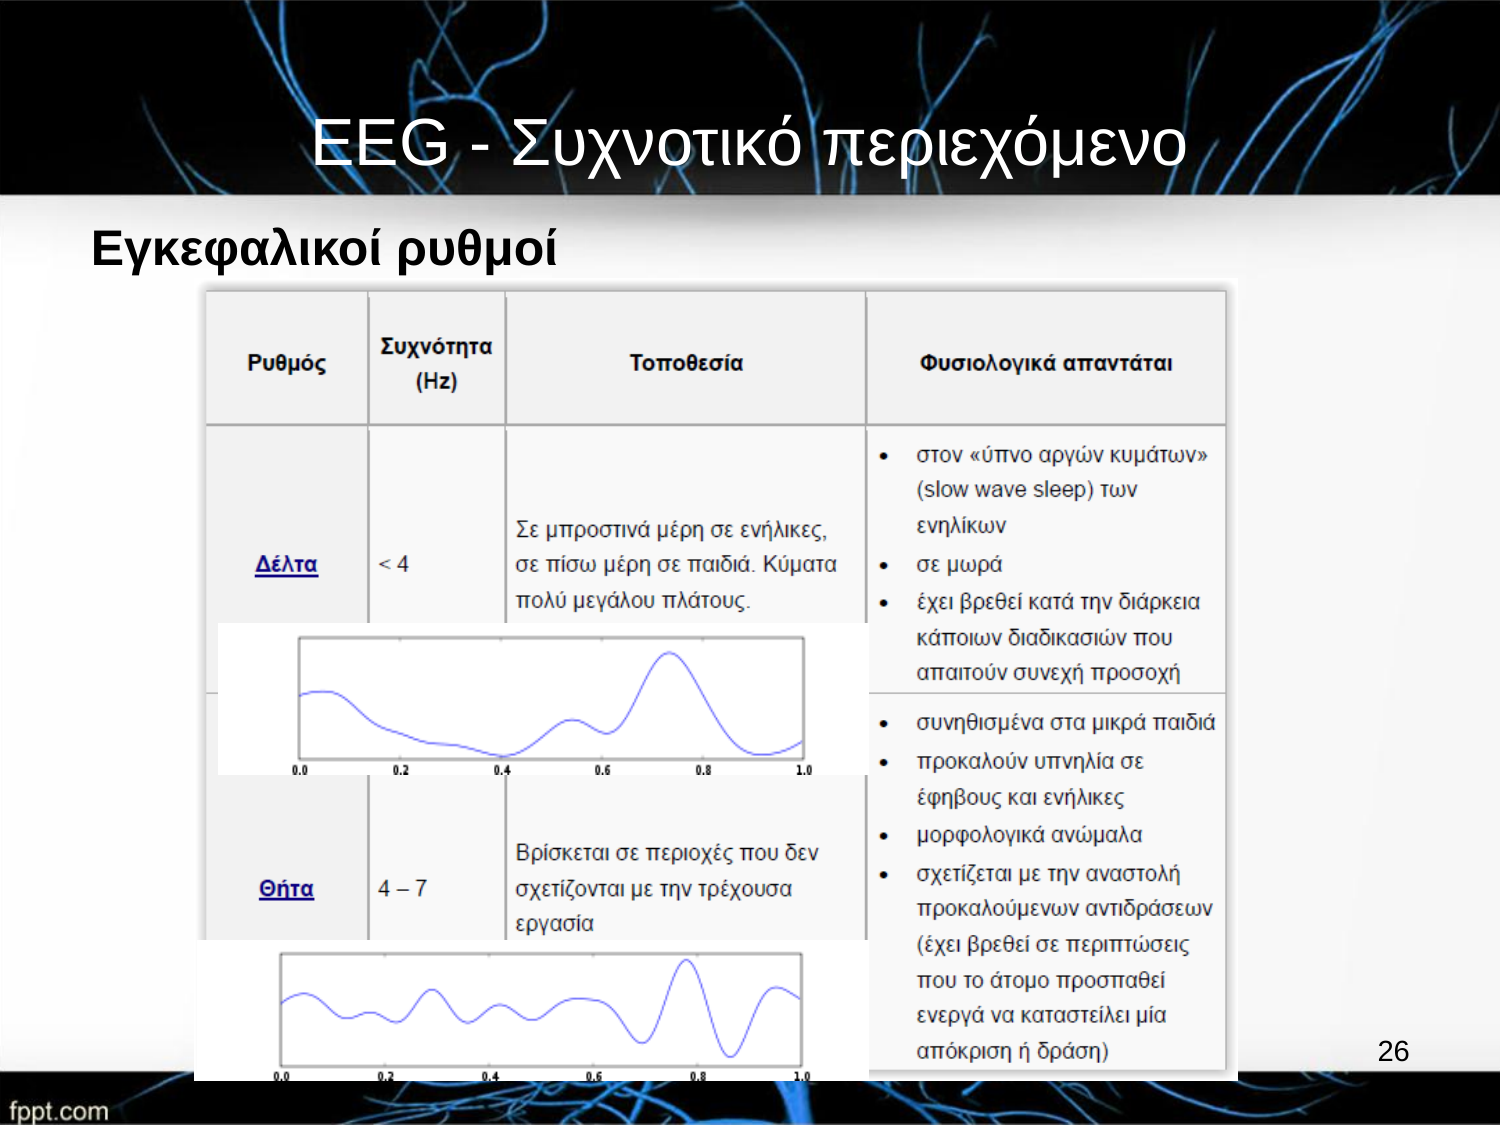

# EEG - Συχνοτικό περιεχόμενο
Εγκεφαλικοί ρυθμοί
26